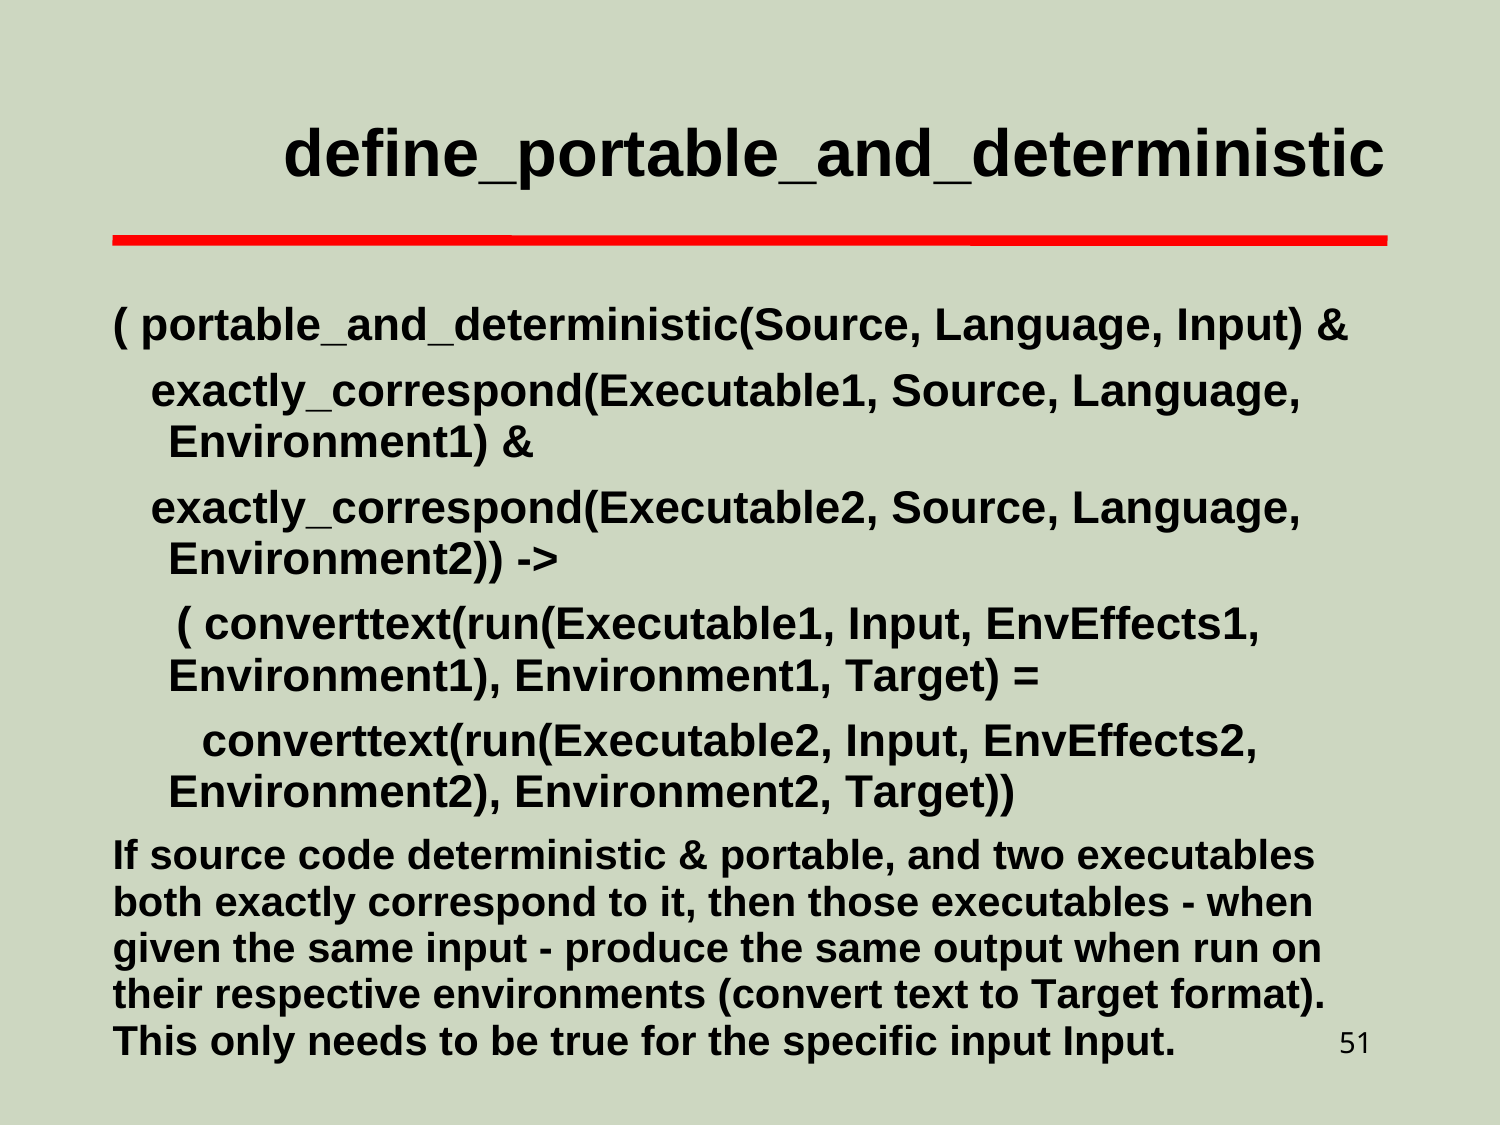

# define_portable_and_deterministic
( portable_and_deterministic(Source, Language, Input) &
 exactly_correspond(Executable1, Source, Language, Environment1) &
 exactly_correspond(Executable2, Source, Language, Environment2)) ->
 ( converttext(run(Executable1, Input, EnvEffects1, Environment1), Environment1, Target) =
 converttext(run(Executable2, Input, EnvEffects2, Environment2), Environment2, Target))
If source code deterministic & portable, and two executables both exactly correspond to it, then those executables - when given the same input - produce the same output when run on their respective environments (convert text to Target format). This only needs to be true for the specific input Input.